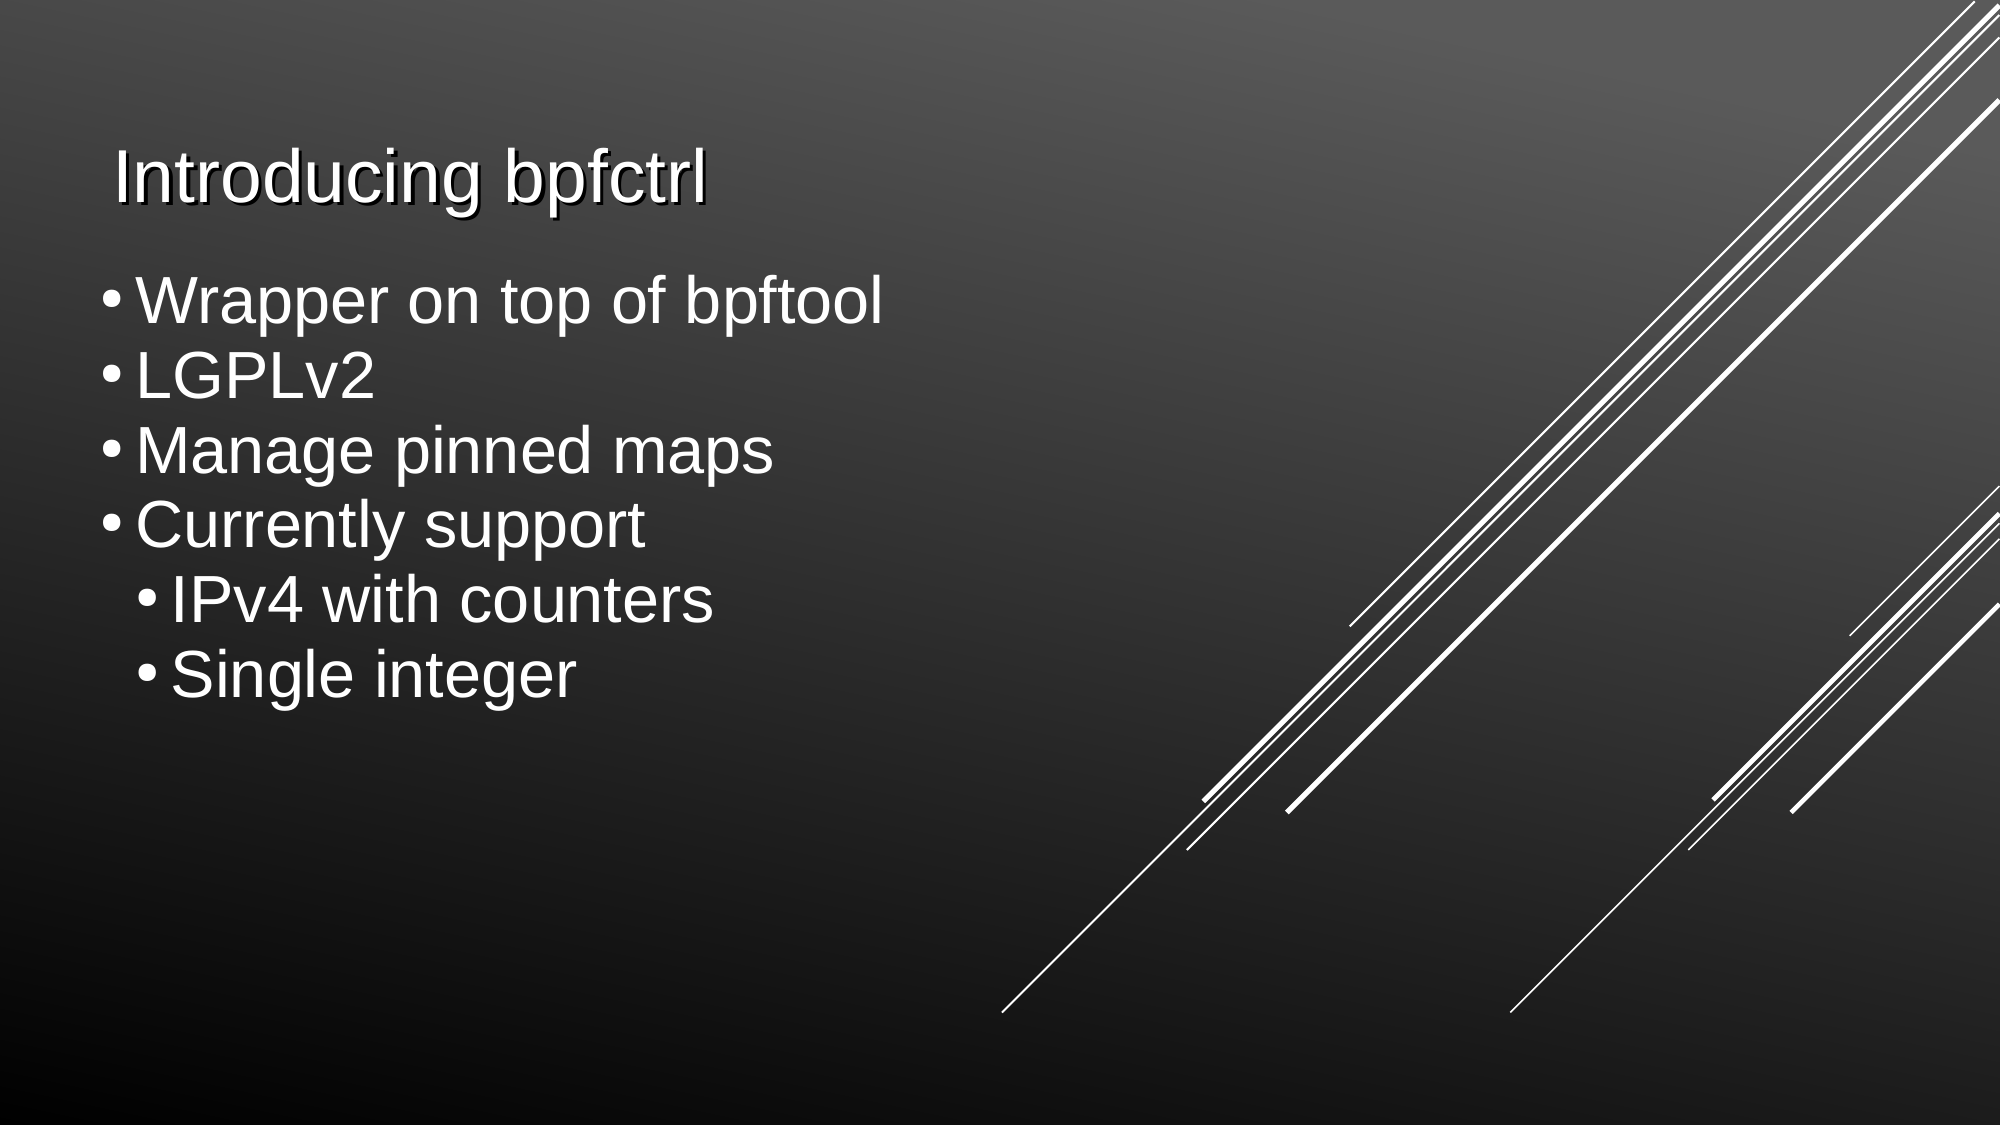

# Introducing bpfctrl
Wrapper on top of bpftool
LGPLv2
Manage pinned maps
Currently support
IPv4 with counters
Single integer